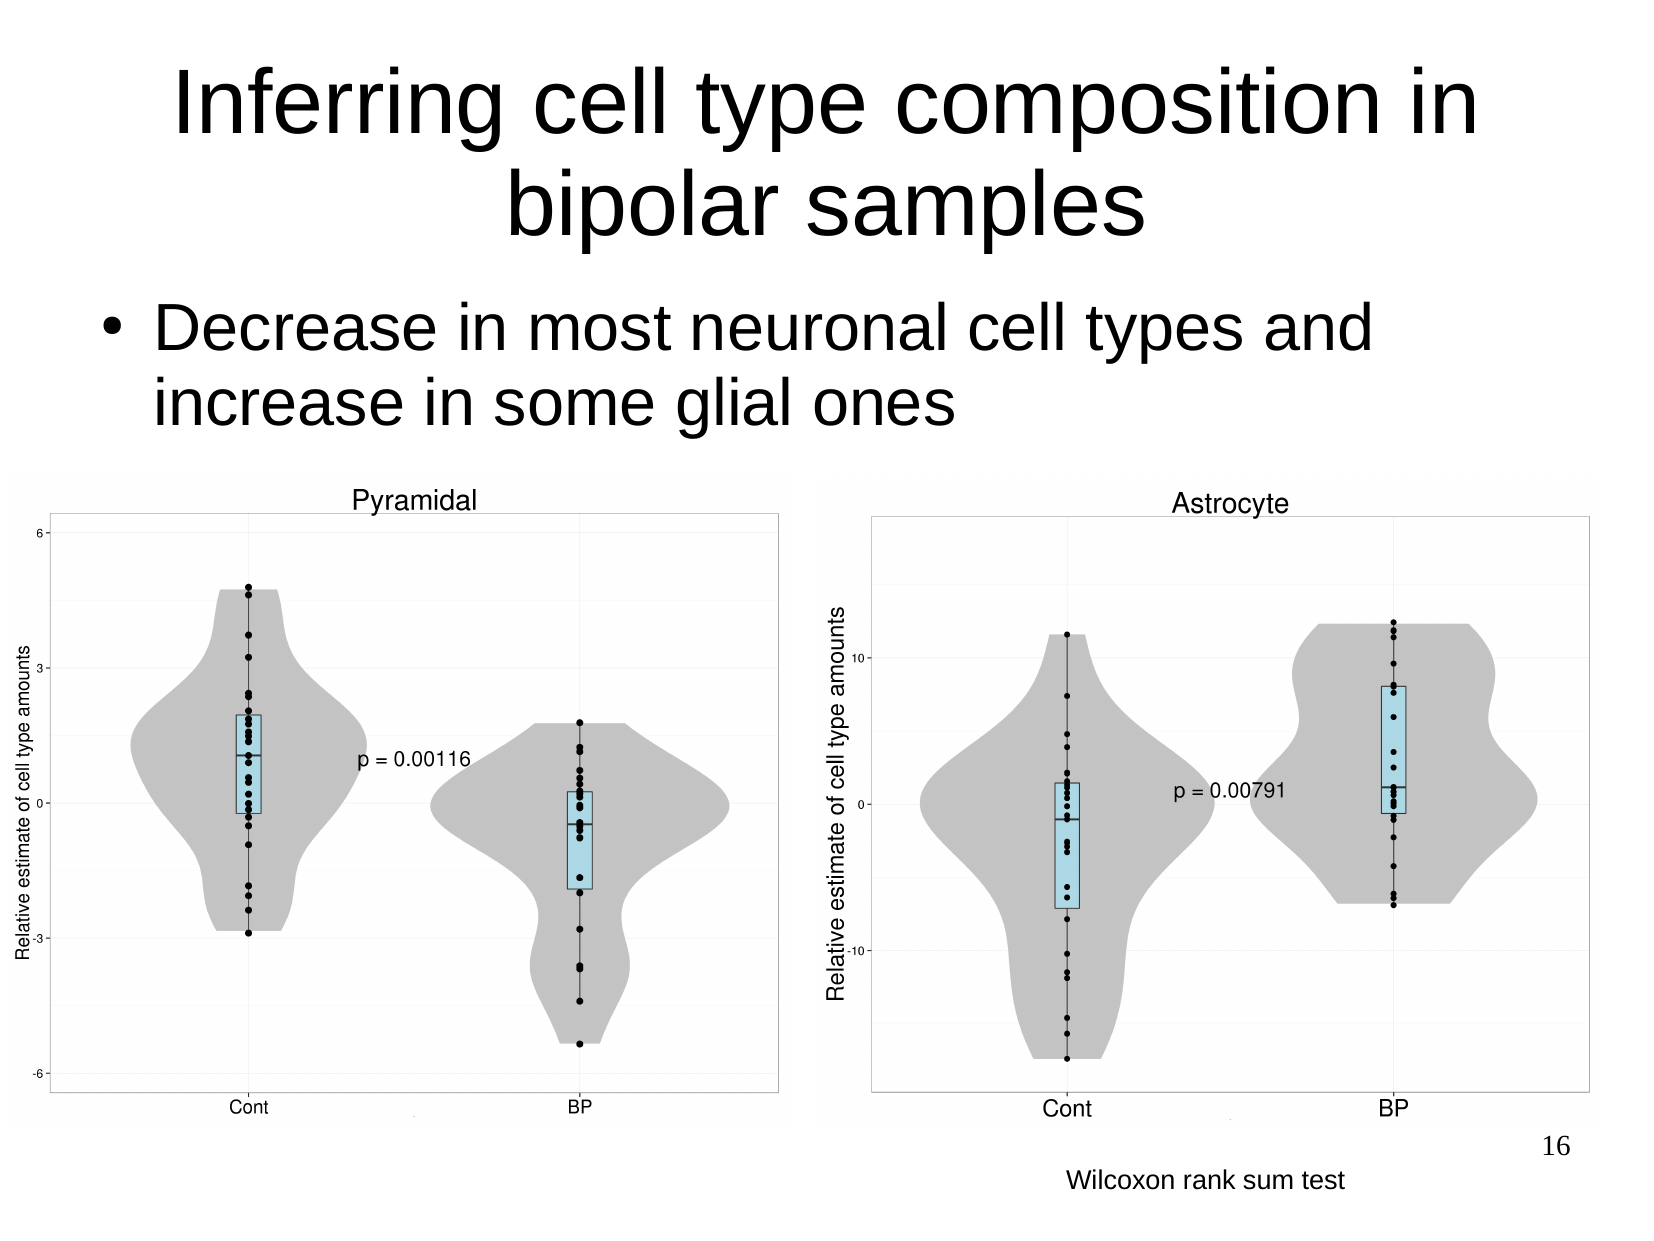

# Inferring cell type composition in bipolar samples
Decrease in most neuronal cell types and increase in some glial ones
16
Wilcoxon rank sum test